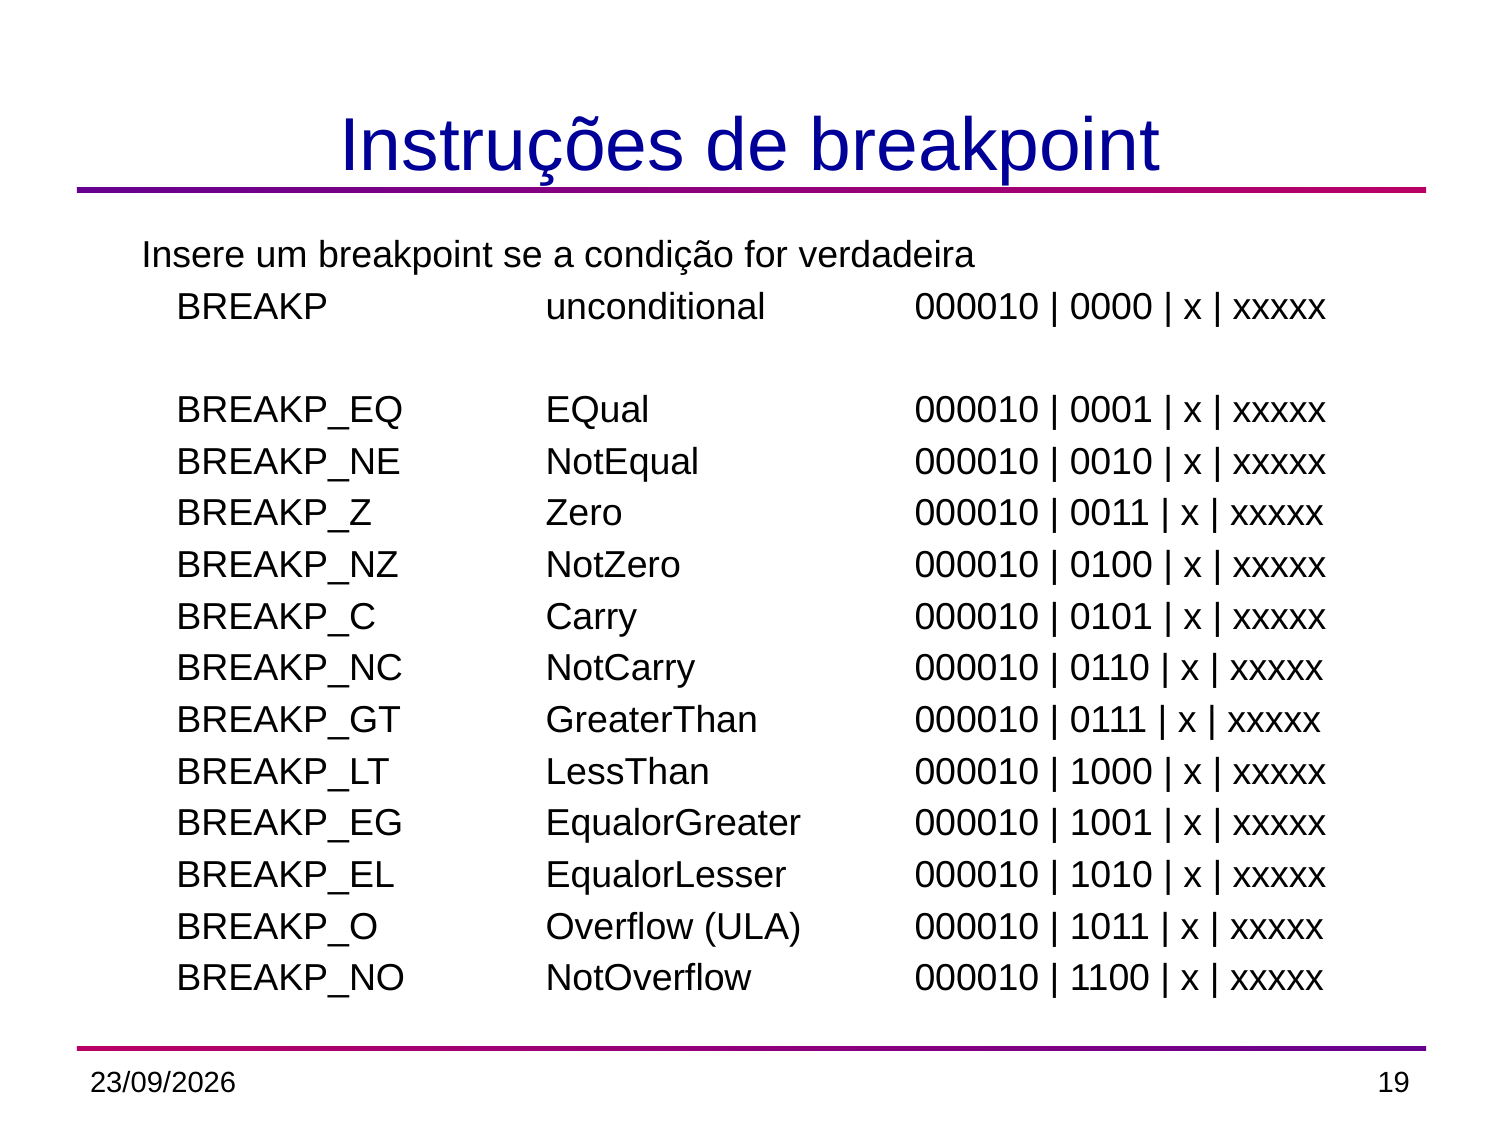

# Instruções de breakpoint
 Insere um breakpoint se a condição for verdadeira
	BREAKP 		unconditional	 	000010 | 0000 | x | xxxxx
	BREAKP_EQ 	 	EQual				000010 | 0001 | x | xxxxx
	BREAKP_NE 	 	NotEqual			000010 | 0010 | x | xxxxx
	BREAKP_Z 			Zero				000010 | 0011 | x | xxxxx
	BREAKP_NZ 	 	NotZero				000010 | 0100 | x | xxxxx
	BREAKP_C 			Carry				000010 | 0101 | x | xxxxx
	BREAKP_NC 	 	NotCarry			000010 | 0110 | x | xxxxx
	BREAKP_GT 	 	GreaterThan			000010 | 0111 | x | xxxxx
	BREAKP_LT 		LessThan			000010 | 1000 | x | xxxxx
	BREAKP_EG 	 	EqualorGreater		000010 | 1001 | x | xxxxx
	BREAKP_EL 		EqualorLesser		000010 | 1010 | x | xxxxx
	BREAKP_O 	 	Overflow (ULA)		000010 | 1011 | x | xxxxx
	BREAKP_NO 	 	NotOverflow			000010 | 1100 | x | xxxxx